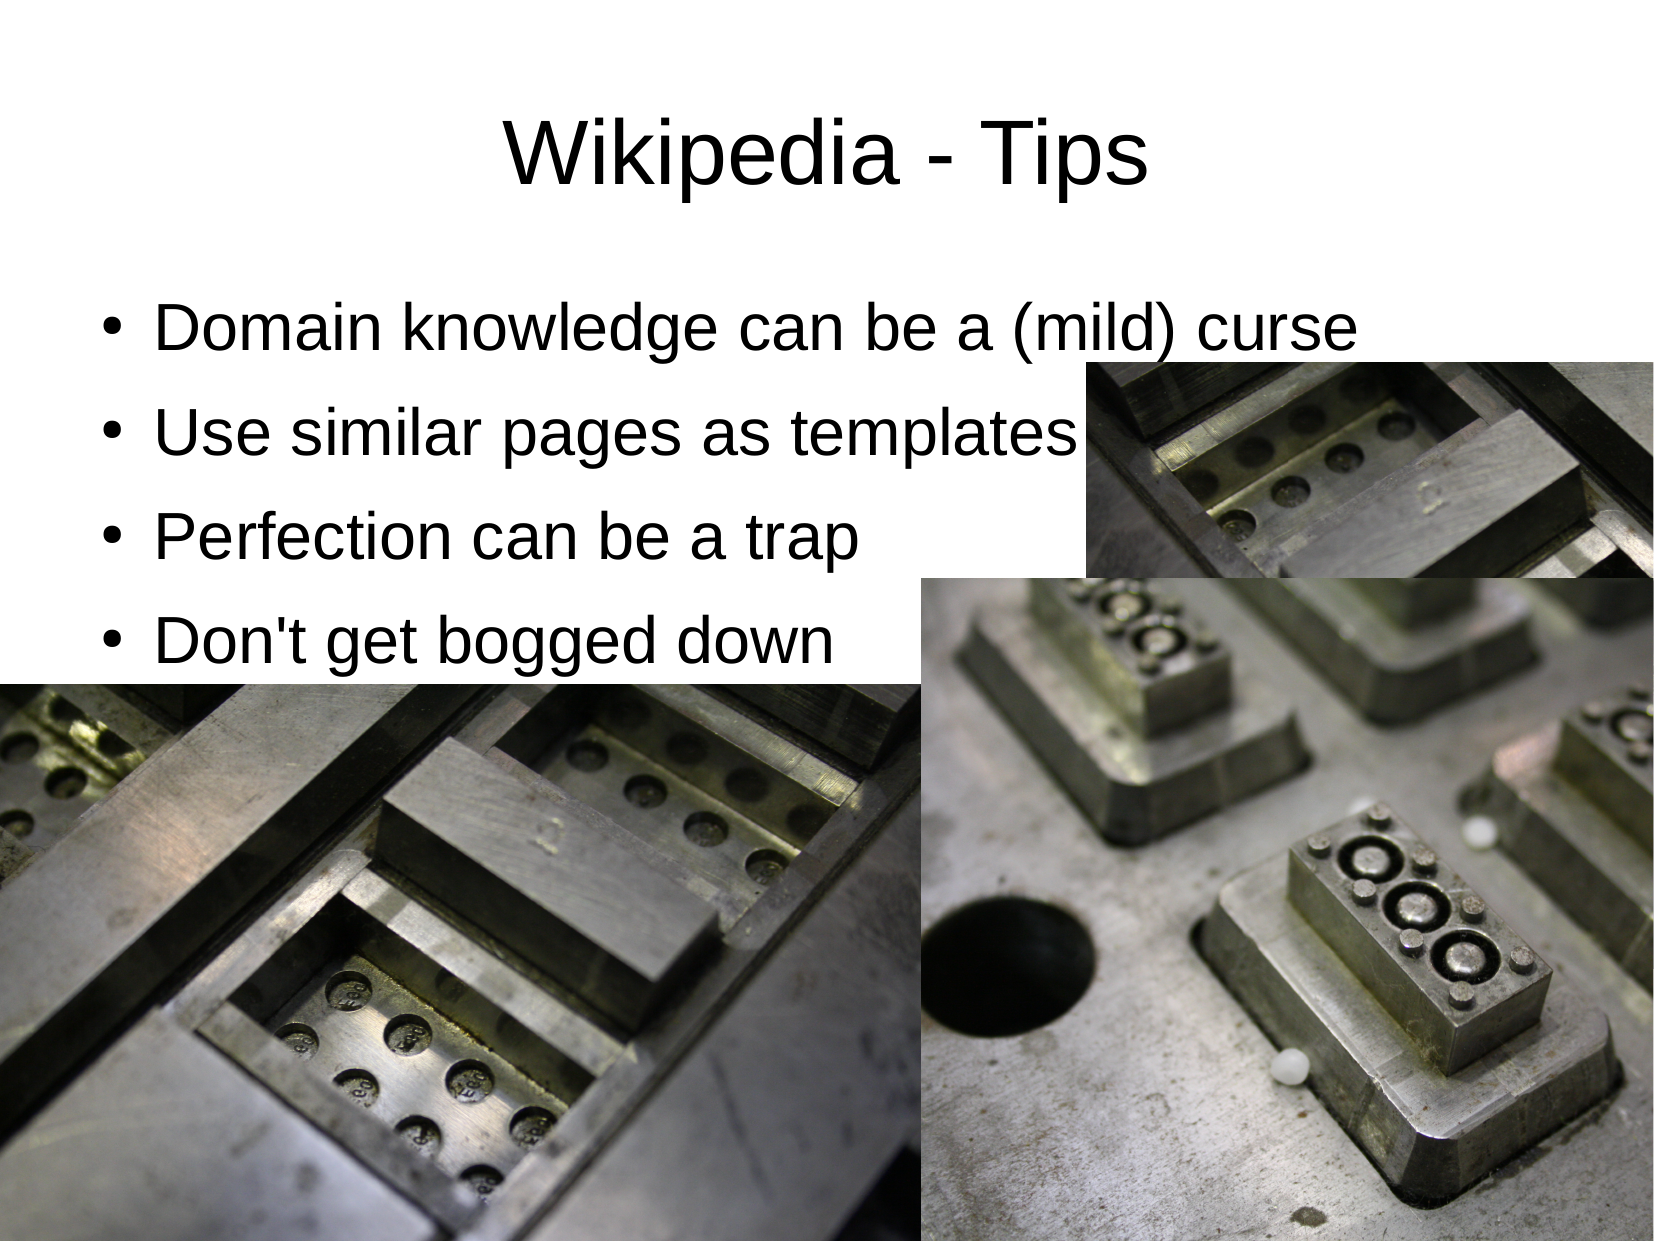

# Wikipedia - Tips
Domain knowledge can be a (mild) curse
Use similar pages as templates
Perfection can be a trap
Don't get bogged down